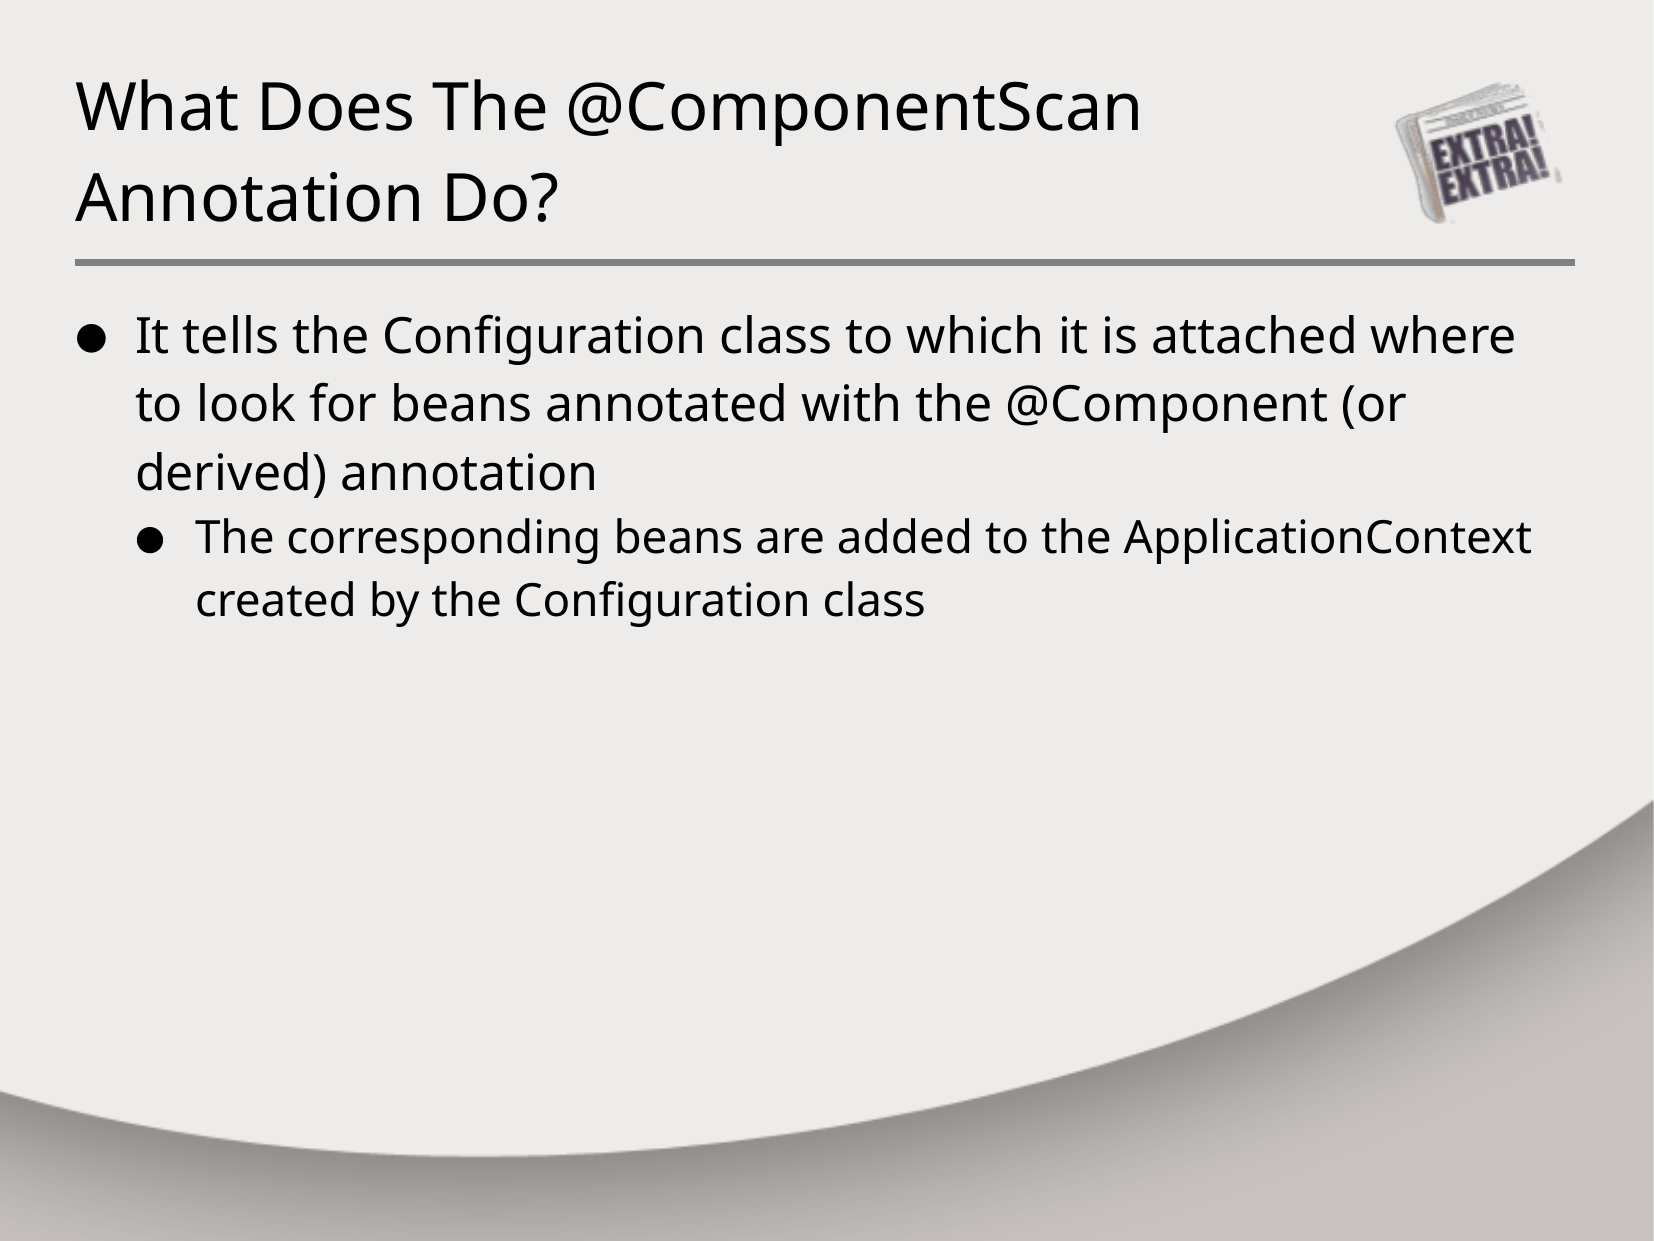

# What Does The @ComponentScan Annotation Do?
It tells the Configuration class to which it is attached where to look for beans annotated with the @Component (or derived) annotation
The corresponding beans are added to the ApplicationContext created by the Configuration class